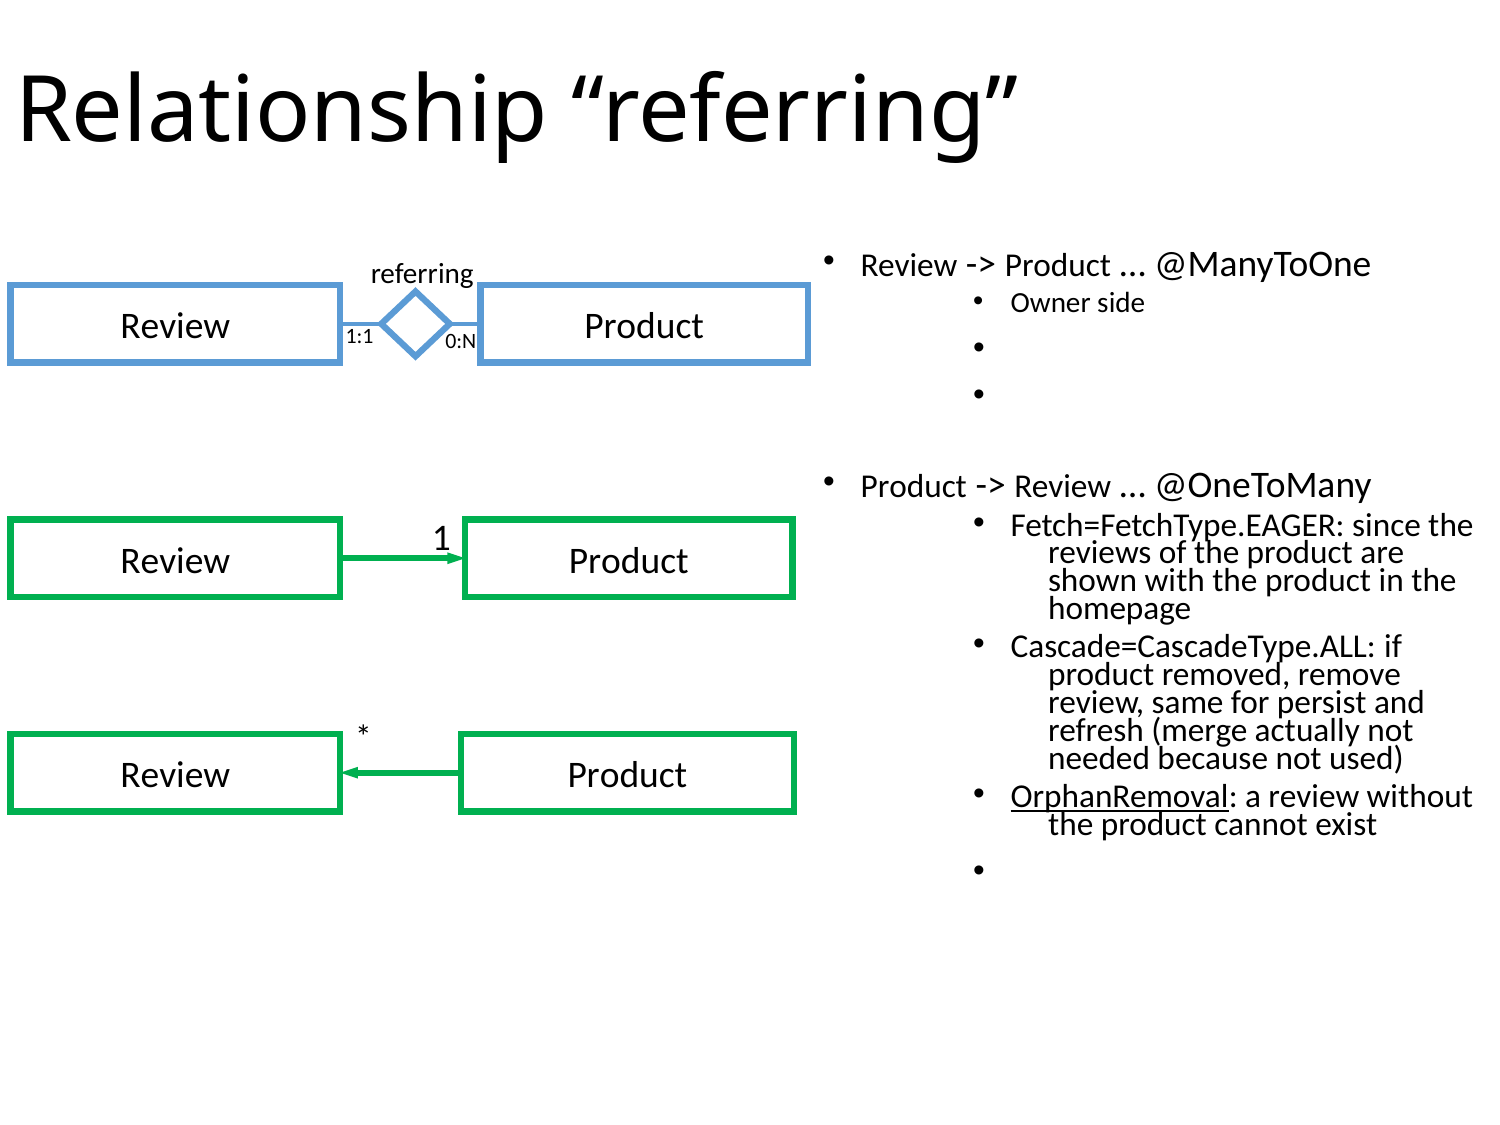

# Relationship “referring”
Review -> Product … @ManyToOne
Owner side
Product -> Review … @OneToMany
Fetch=FetchType.EAGER: since the reviews of the product are shown with the product in the homepage
Cascade=CascadeType.ALL: if product removed, remove review, same for persist and refresh (merge actually not needed because not used)
OrphanRemoval: a review without the product cannot exist
referring
Review
Product
1:1
0:N
1
Review
Product
*
Review
Product